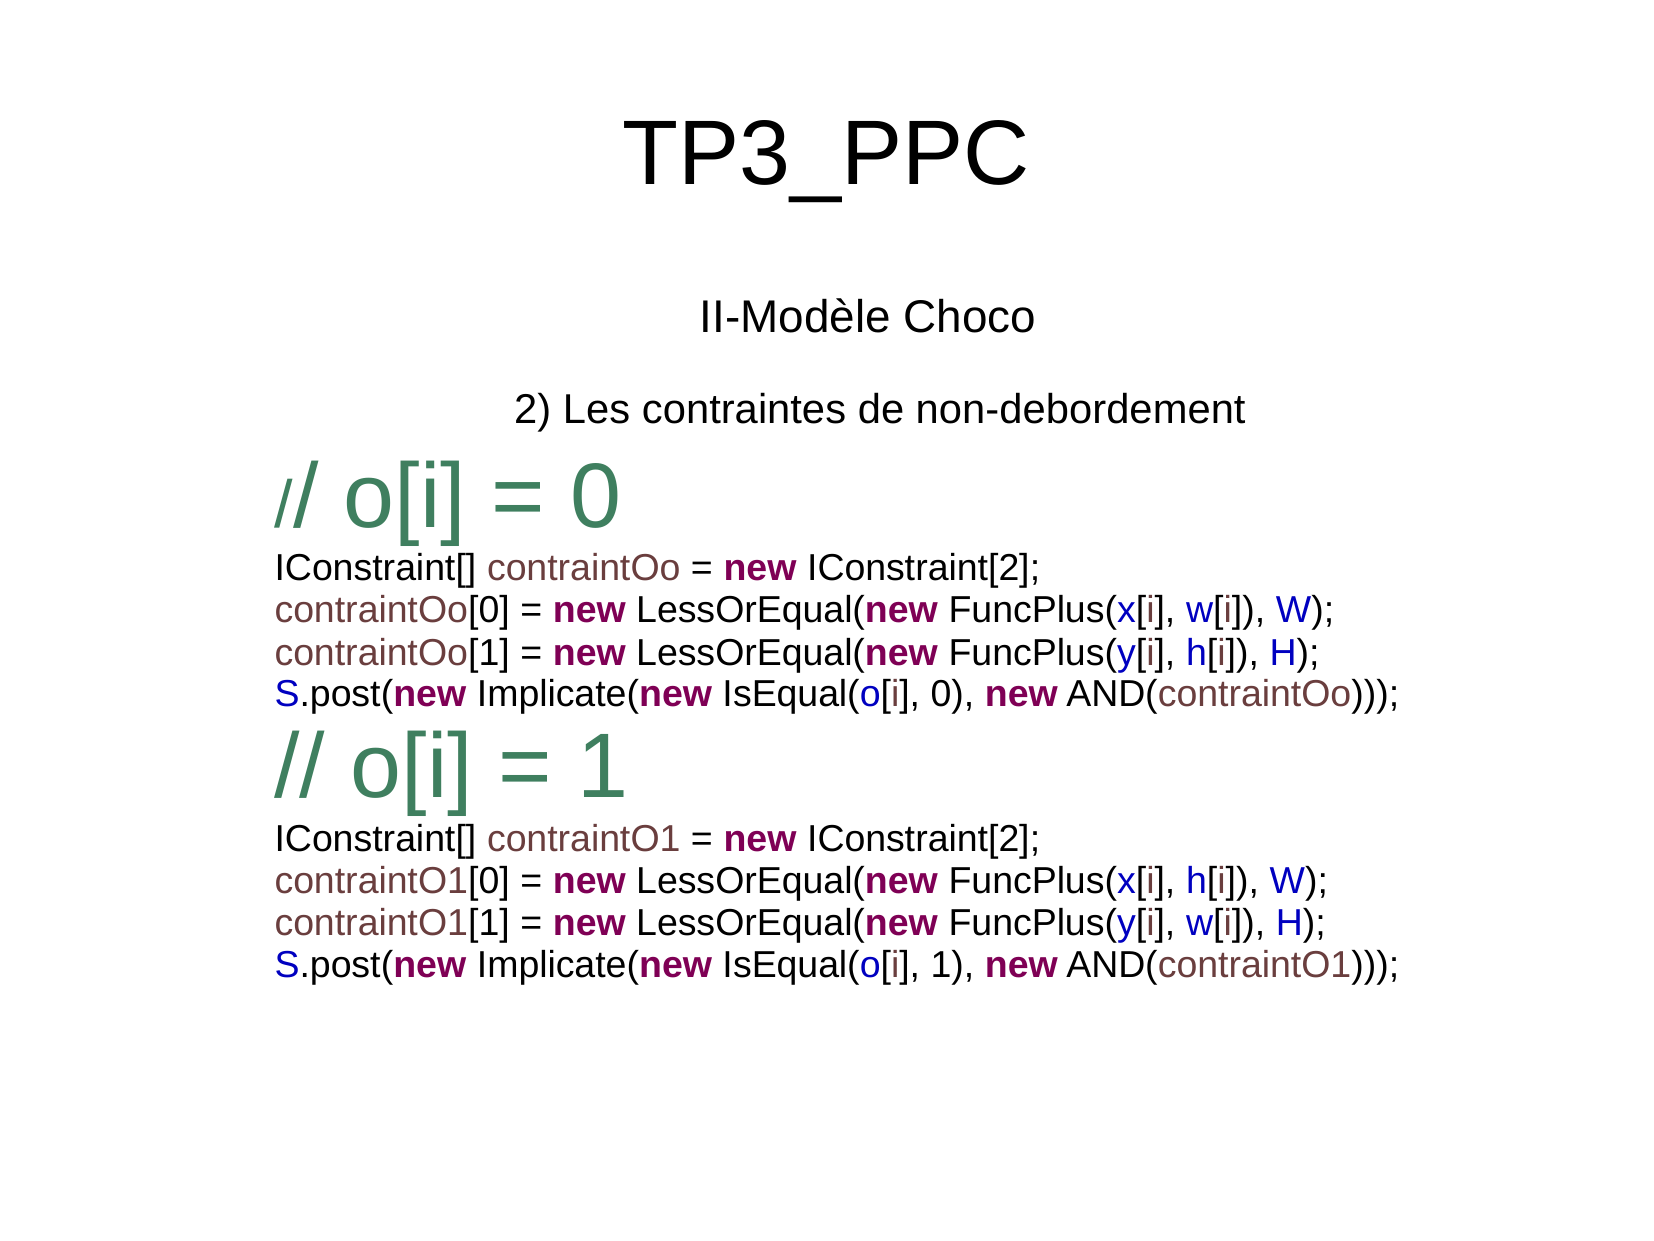

# TP3_PPC
II-Modèle Choco
2) Les contraintes de non-debordement
// o[i] = 0
IConstraint[] contraintOo = new IConstraint[2];
contraintOo[0] = new LessOrEqual(new FuncPlus(x[i], w[i]), W);
contraintOo[1] = new LessOrEqual(new FuncPlus(y[i], h[i]), H);
S.post(new Implicate(new IsEqual(o[i], 0), new AND(contraintOo)));
// o[i] = 1
IConstraint[] contraintO1 = new IConstraint[2];
contraintO1[0] = new LessOrEqual(new FuncPlus(x[i], h[i]), W);
contraintO1[1] = new LessOrEqual(new FuncPlus(y[i], w[i]), H);
S.post(new Implicate(new IsEqual(o[i], 1), new AND(contraintO1)));